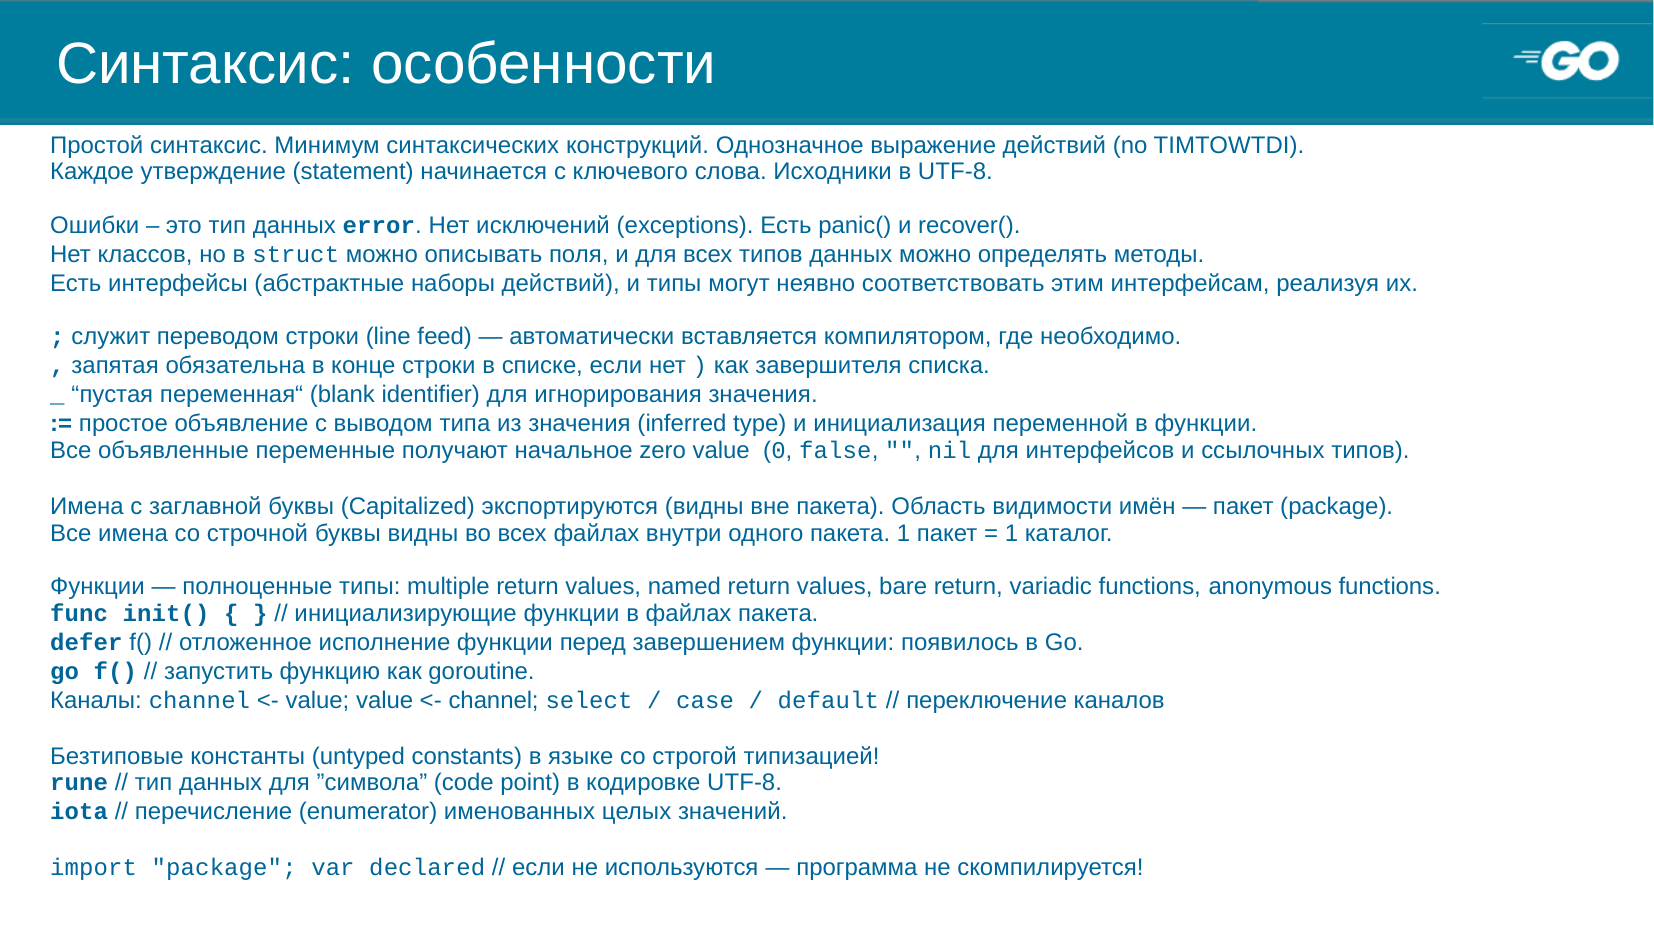

Синтаксис: особенности
Простой синтаксис. Минимум синтаксических конструкций. Однозначное выражение действий (no TIMTOWTDI).
Каждое утверждение (statement) начинается с ключевого слова. Исходники в UTF-8.
Ошибки – это тип данных error. Нет исключений (exceptions). Есть panic() и recover().
Нет классов, но в struct можно описывать поля, и для всех типов данных можно определять методы.
Есть интерфейсы (абстрактные наборы действий), и типы могут неявно соответствовать этим интерфейсам, реализуя их.
; служит переводом строки (line feed) — автоматически вставляется компилятором, где необходимо.
, запятая обязательна в конце строки в списке, если нет ) как завершителя списка.
_ “пустая переменная“ (blank identifier) для игнорирования значения.
:= простое объявление с выводом типа из значения (inferred type) и инициализация переменной в функции.
Все объявленные переменные получают начальное zero value (0, false, "", nil для интерфейсов и ссылочных типов).
Имена с заглавной буквы (Capitalized) экспортируются (видны вне пакета). Область видимости имён — пакет (package).
Все имена со строчной буквы видны во всех файлах внутри одного пакета. 1 пакет = 1 каталог.
Функции — полноценные типы: multiple return values, named return values, bare return, variadic functions, anonymous functions.
func init() { } // инициализирующие функции в файлах пакета.
defer f() // отложенное исполнение функции перед завершением функции: появилось в Go.
go f() // запустить функцию как goroutine.
Каналы: channel <- value; value <- channel; select / case / default // переключение каналов
Безтиповые константы (untyped constants) в языке со строгой типизацией!
rune // тип данных для ”символа” (code point) в кодировке UTF-8.
iota // перечисление (enumerator) именованных целых значений.
import "package"; var declared // если не используются — программа не скомпилируется!